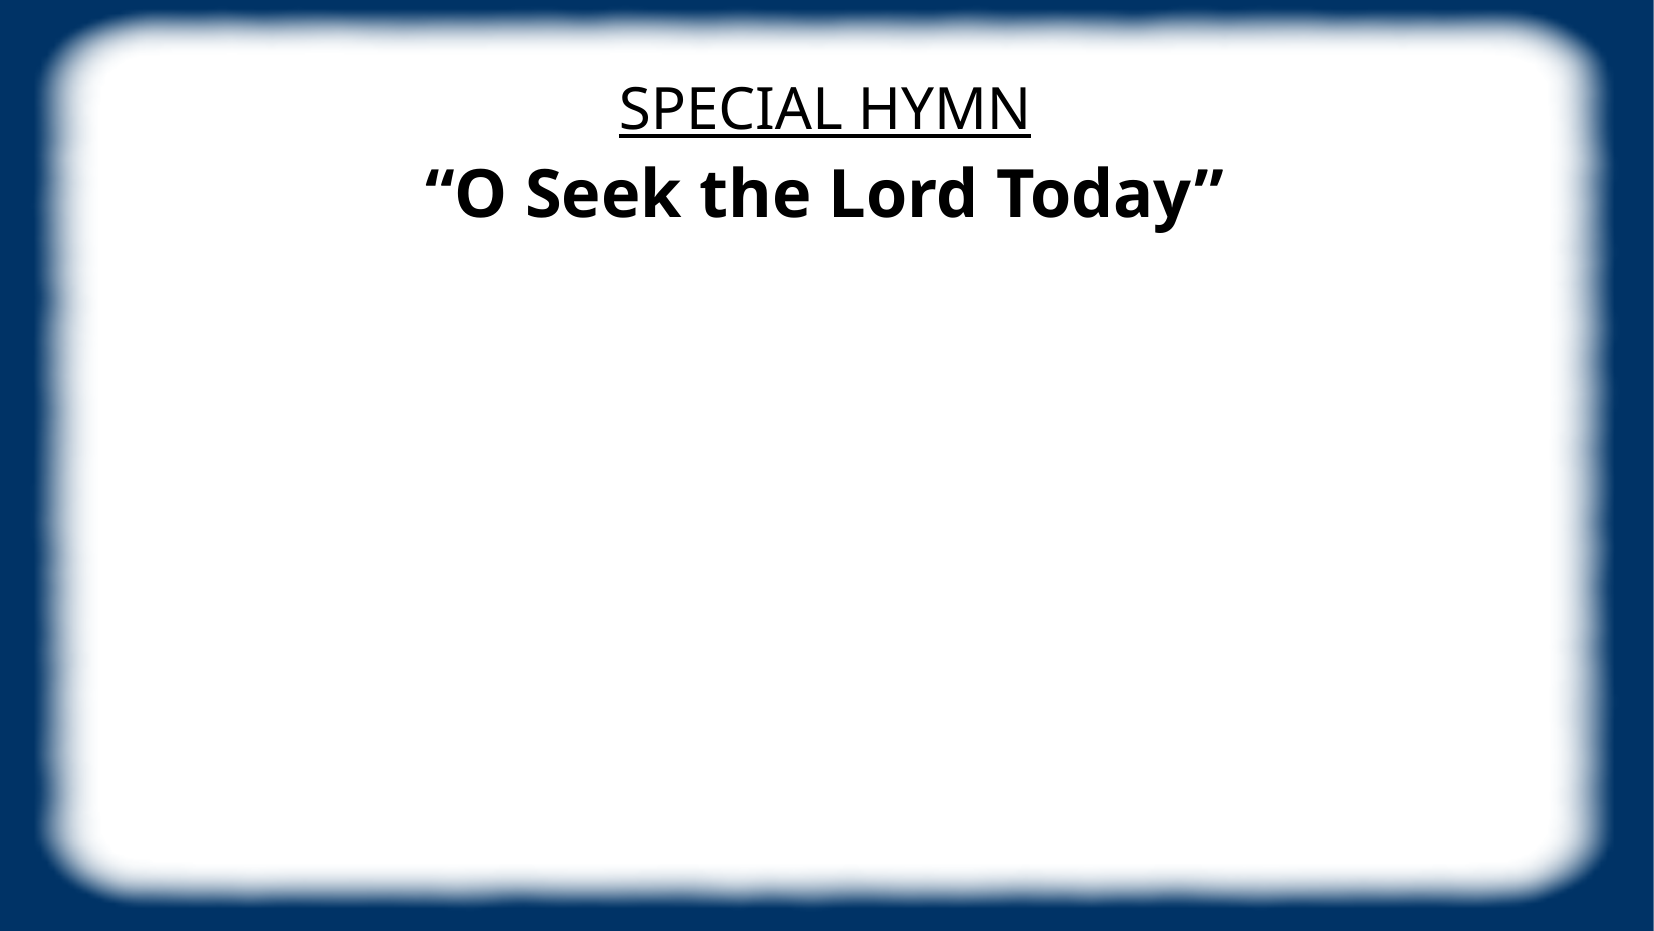

SPECIAL HYMN
“O Seek the Lord Today”